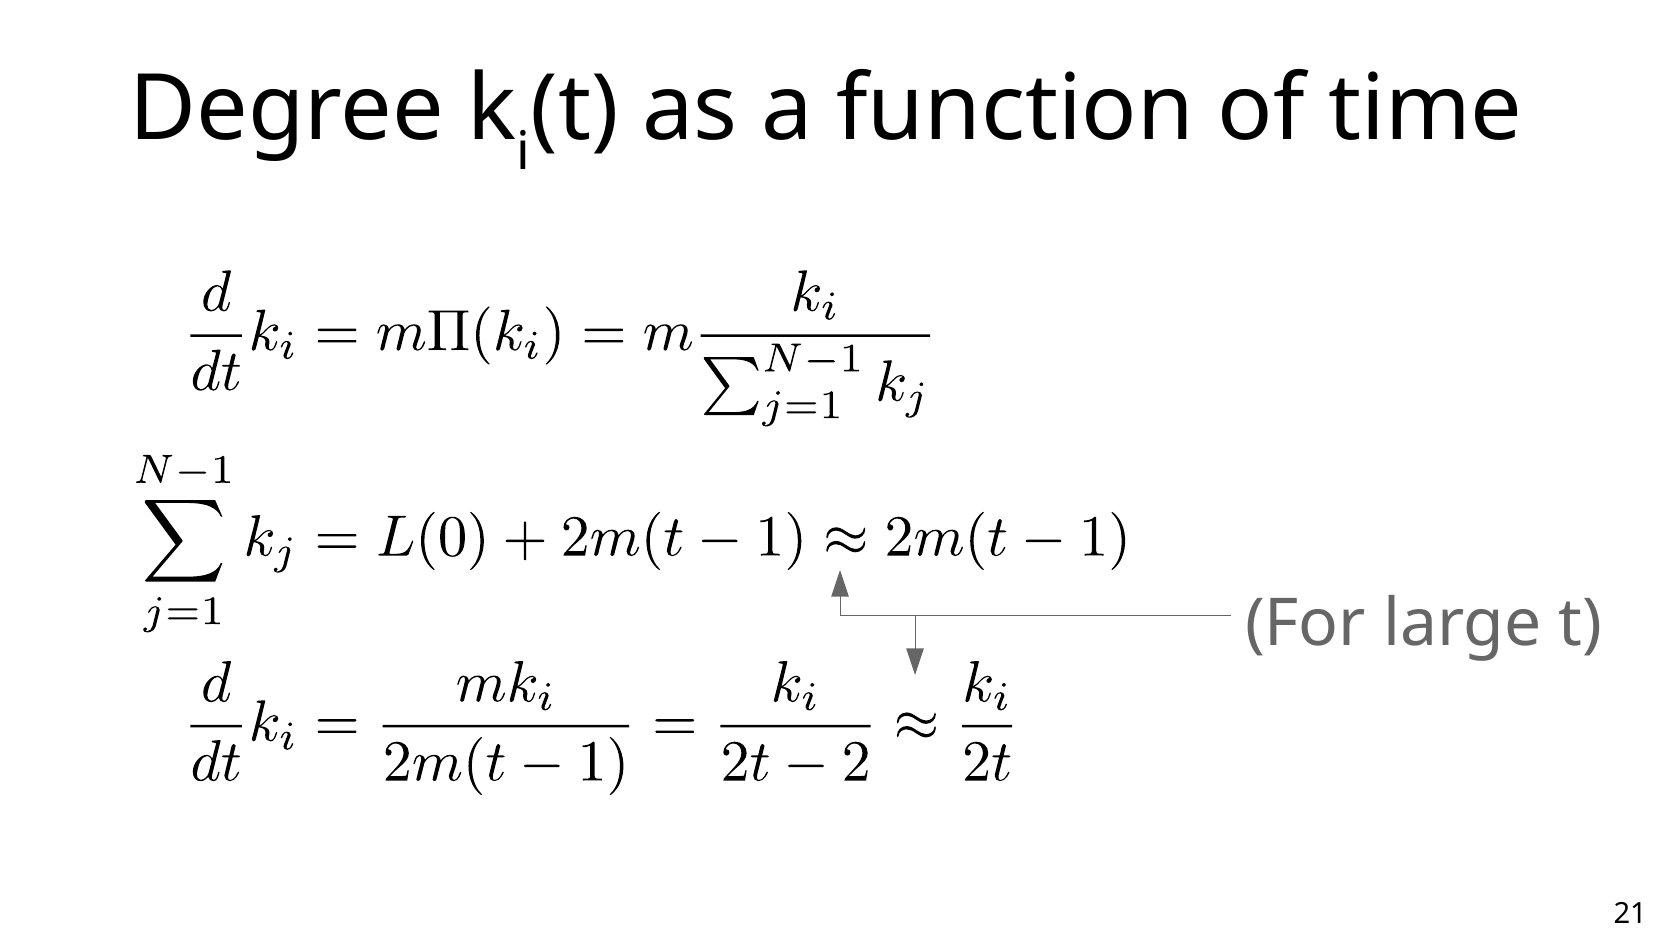

# Degree ki(t) as a function of time
(For large t)
21